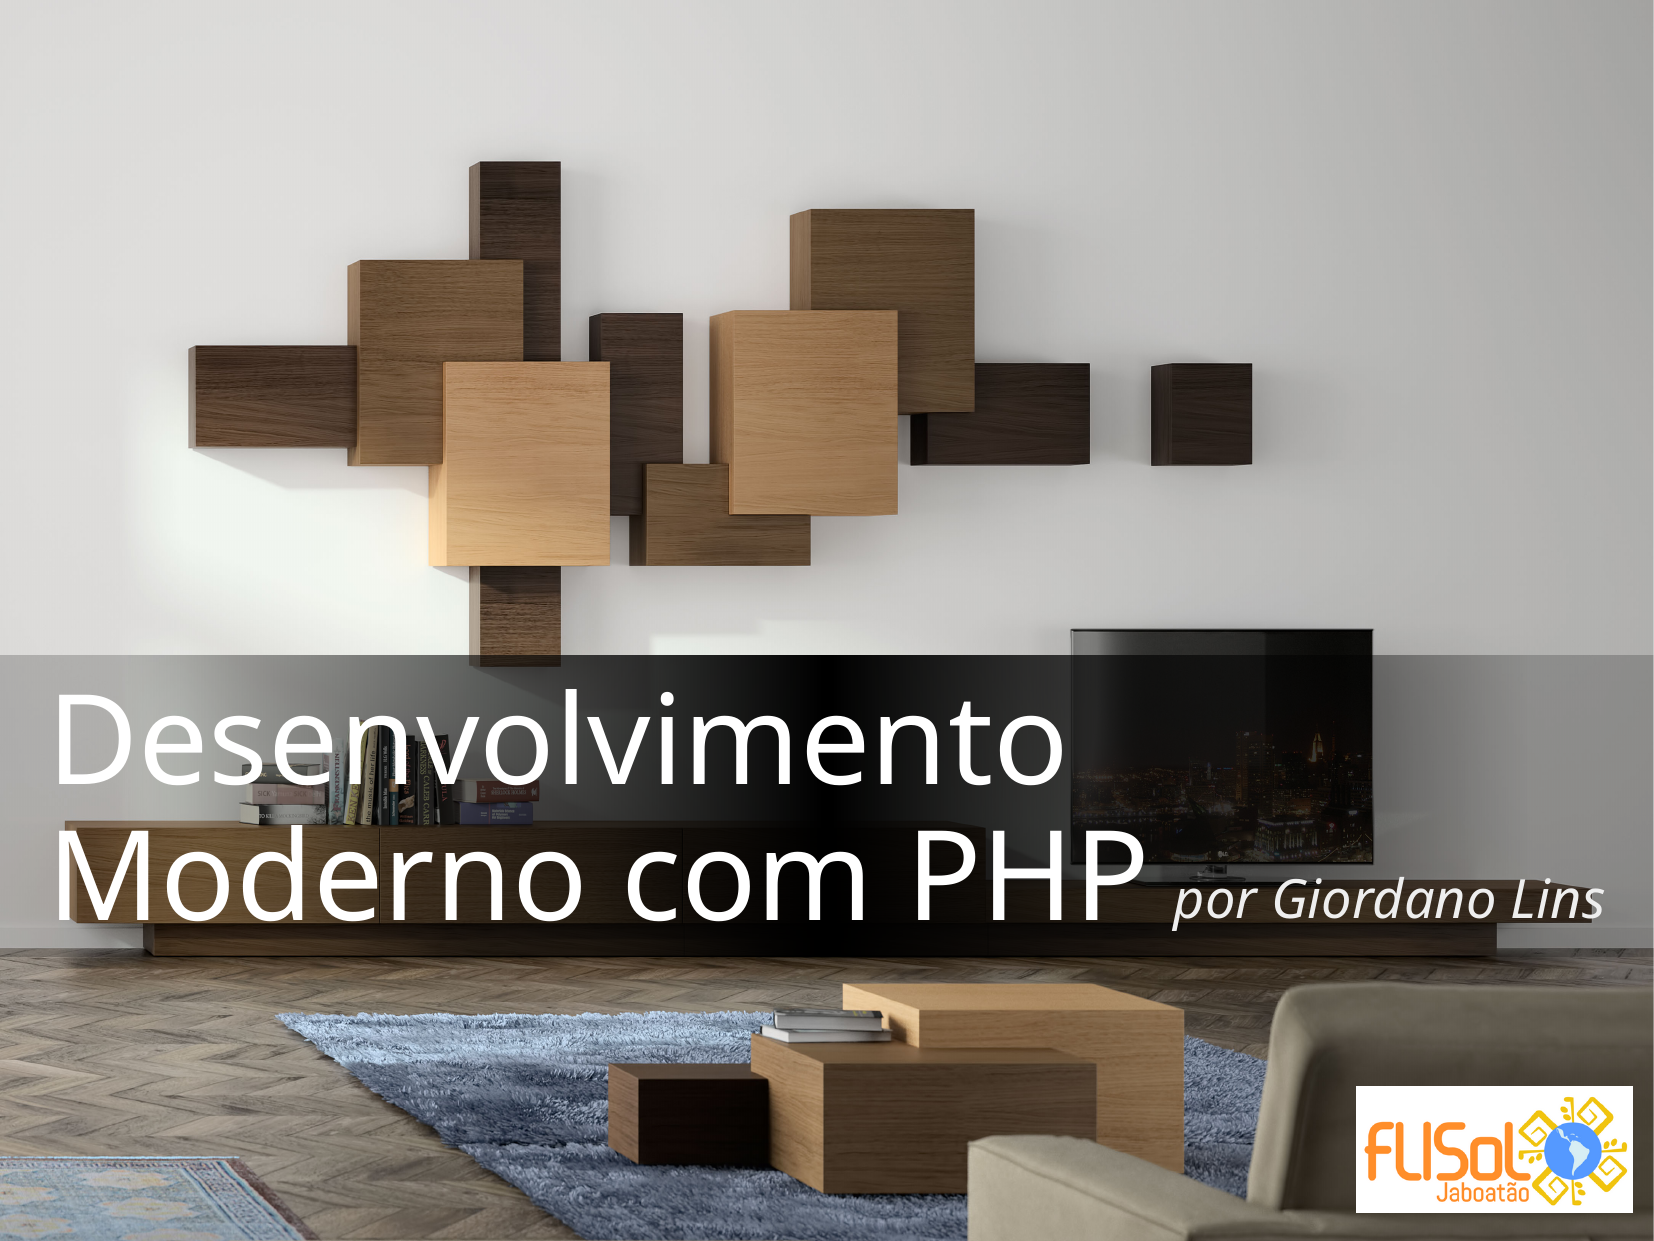

# Desenvolvimento Moderno com PHP
por Giordano Lins